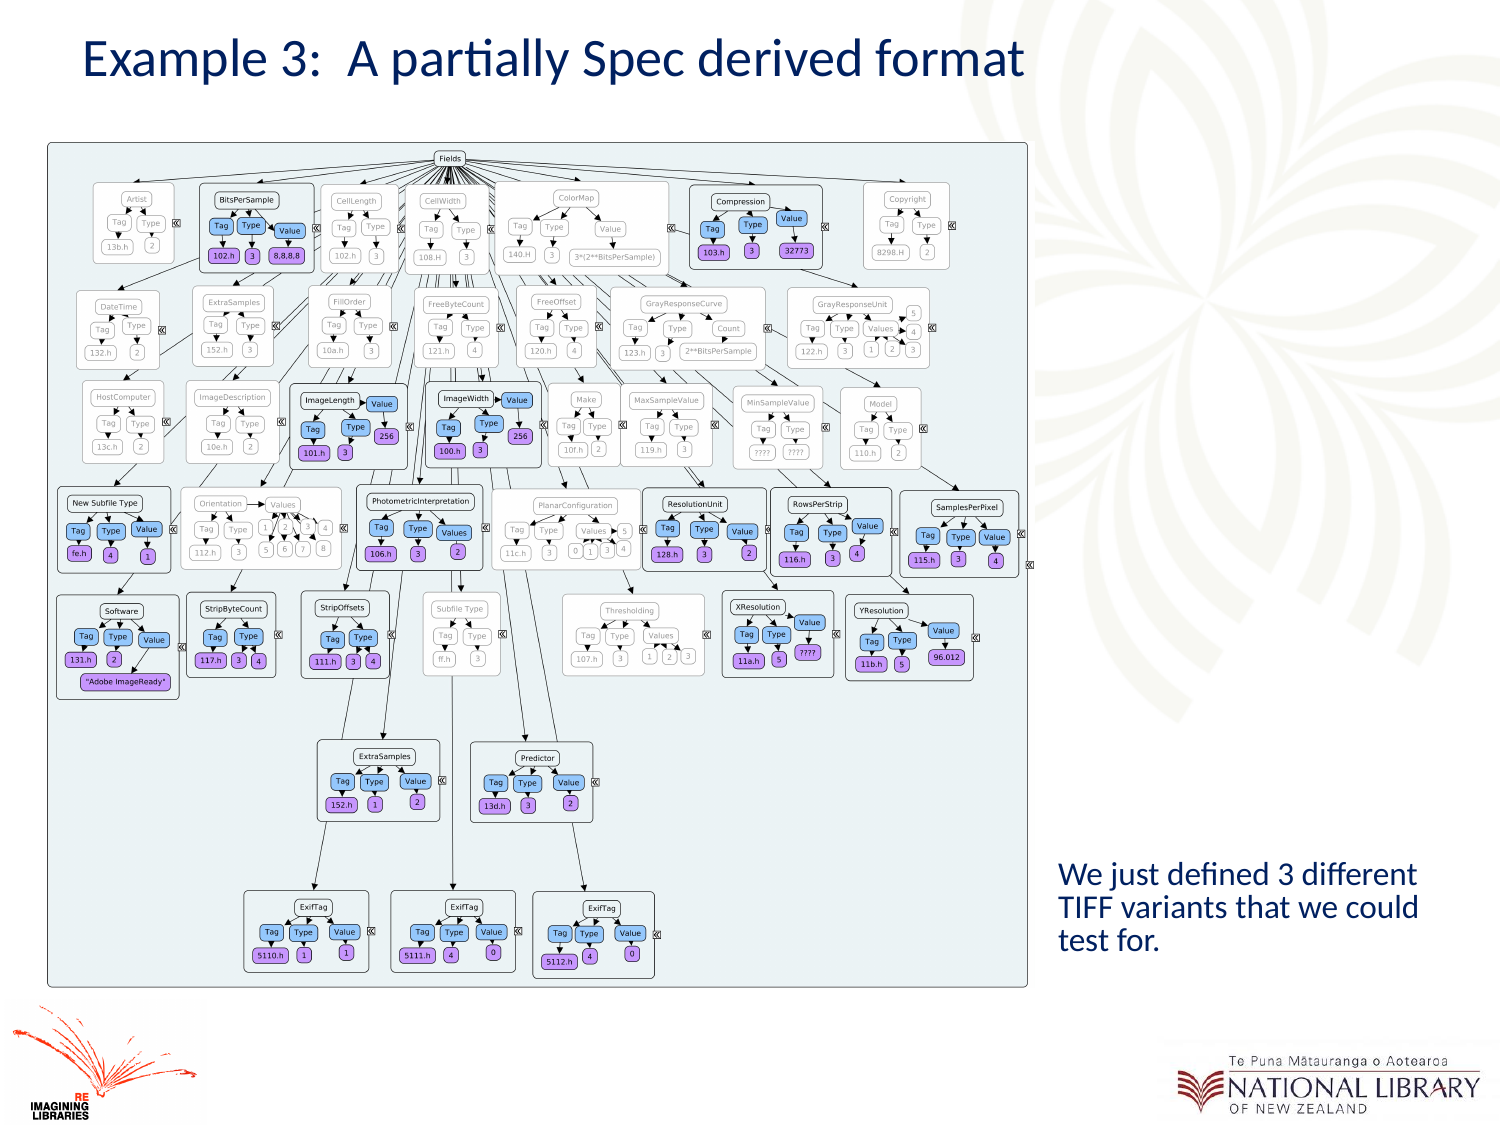

Example 3: A partially Spec derived format
We just defined 3 different TIFF variants that we could test for.